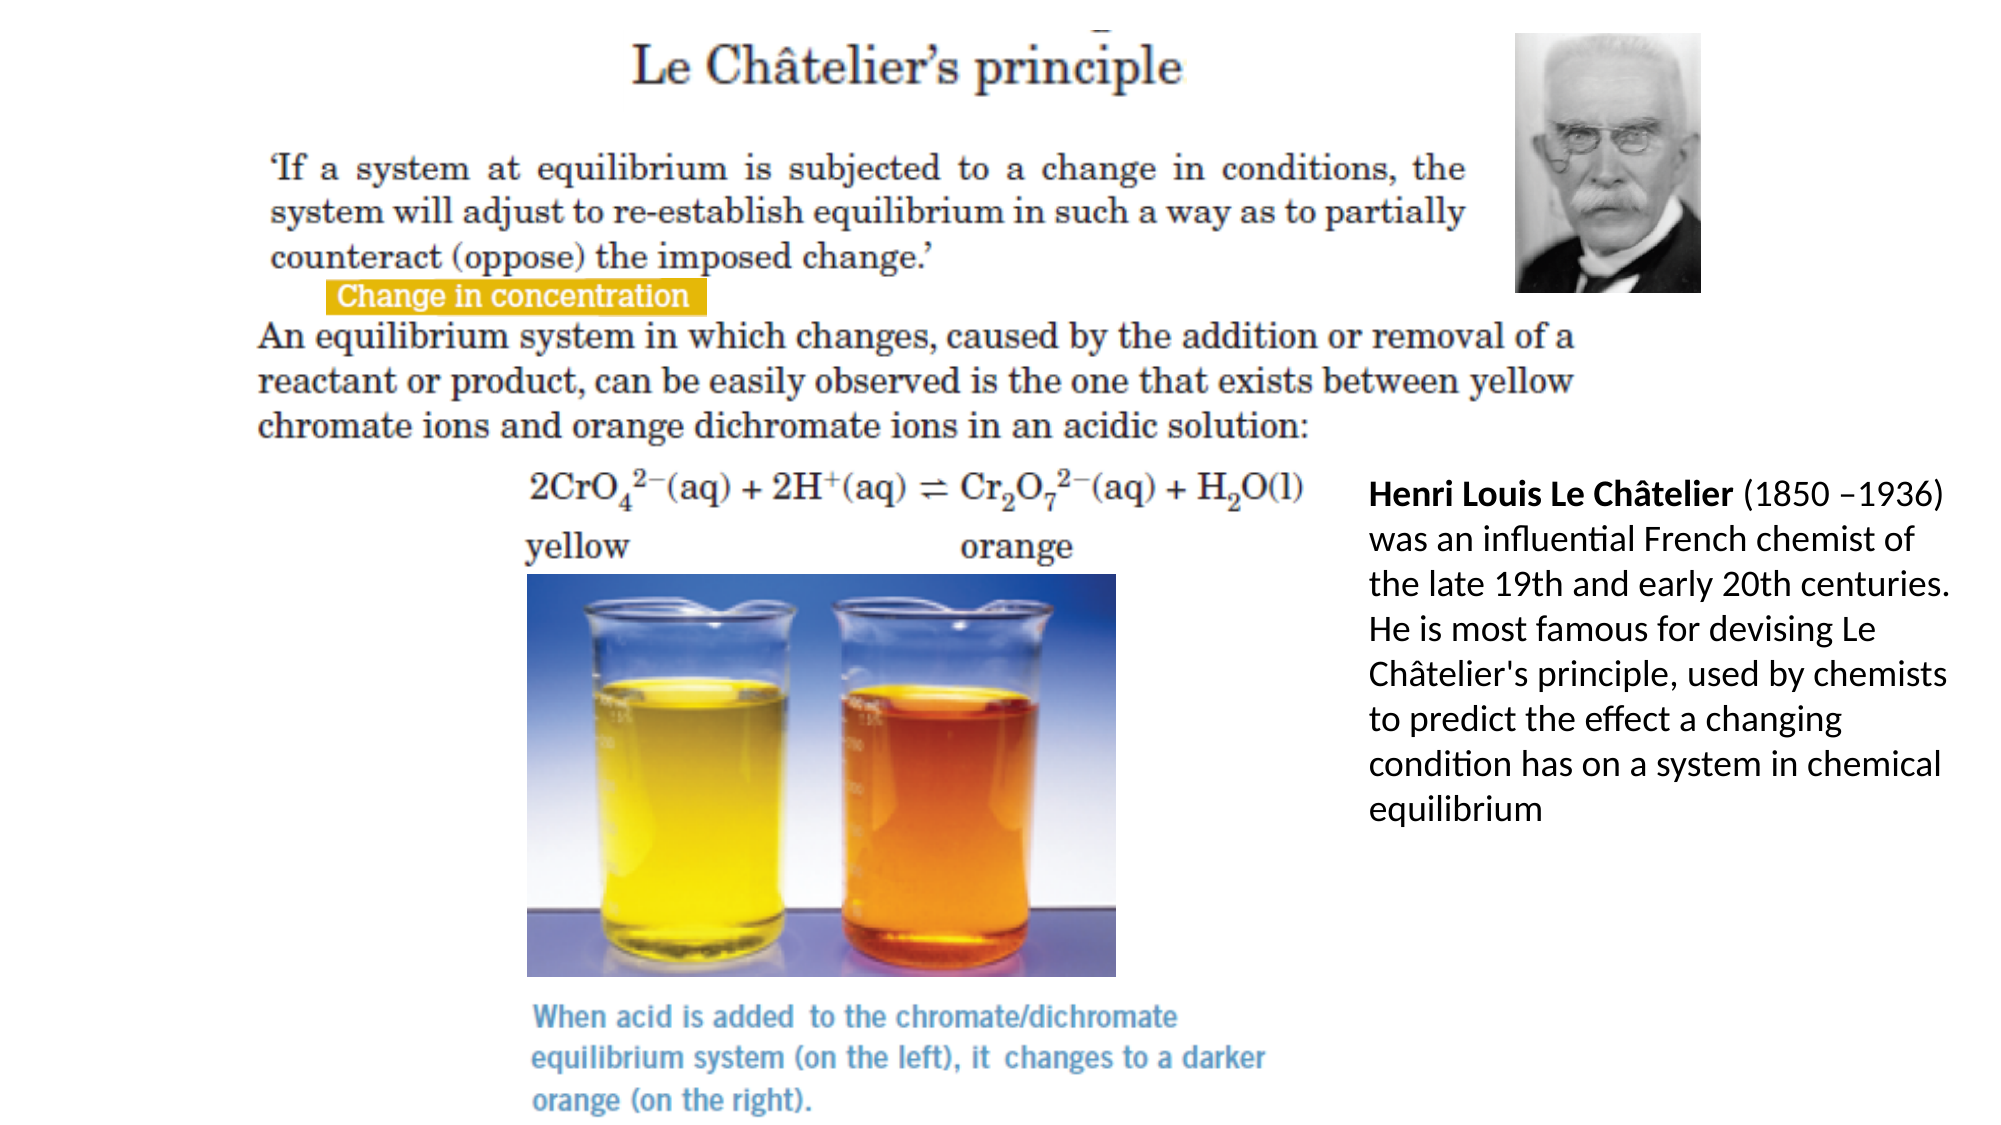

Henri Louis Le Châtelier (1850 –1936) was an influential French chemist of the late 19th and early 20th centuries. He is most famous for devising Le Châtelier's principle, used by chemists to predict the effect a changing condition has on a system in chemical equilibrium